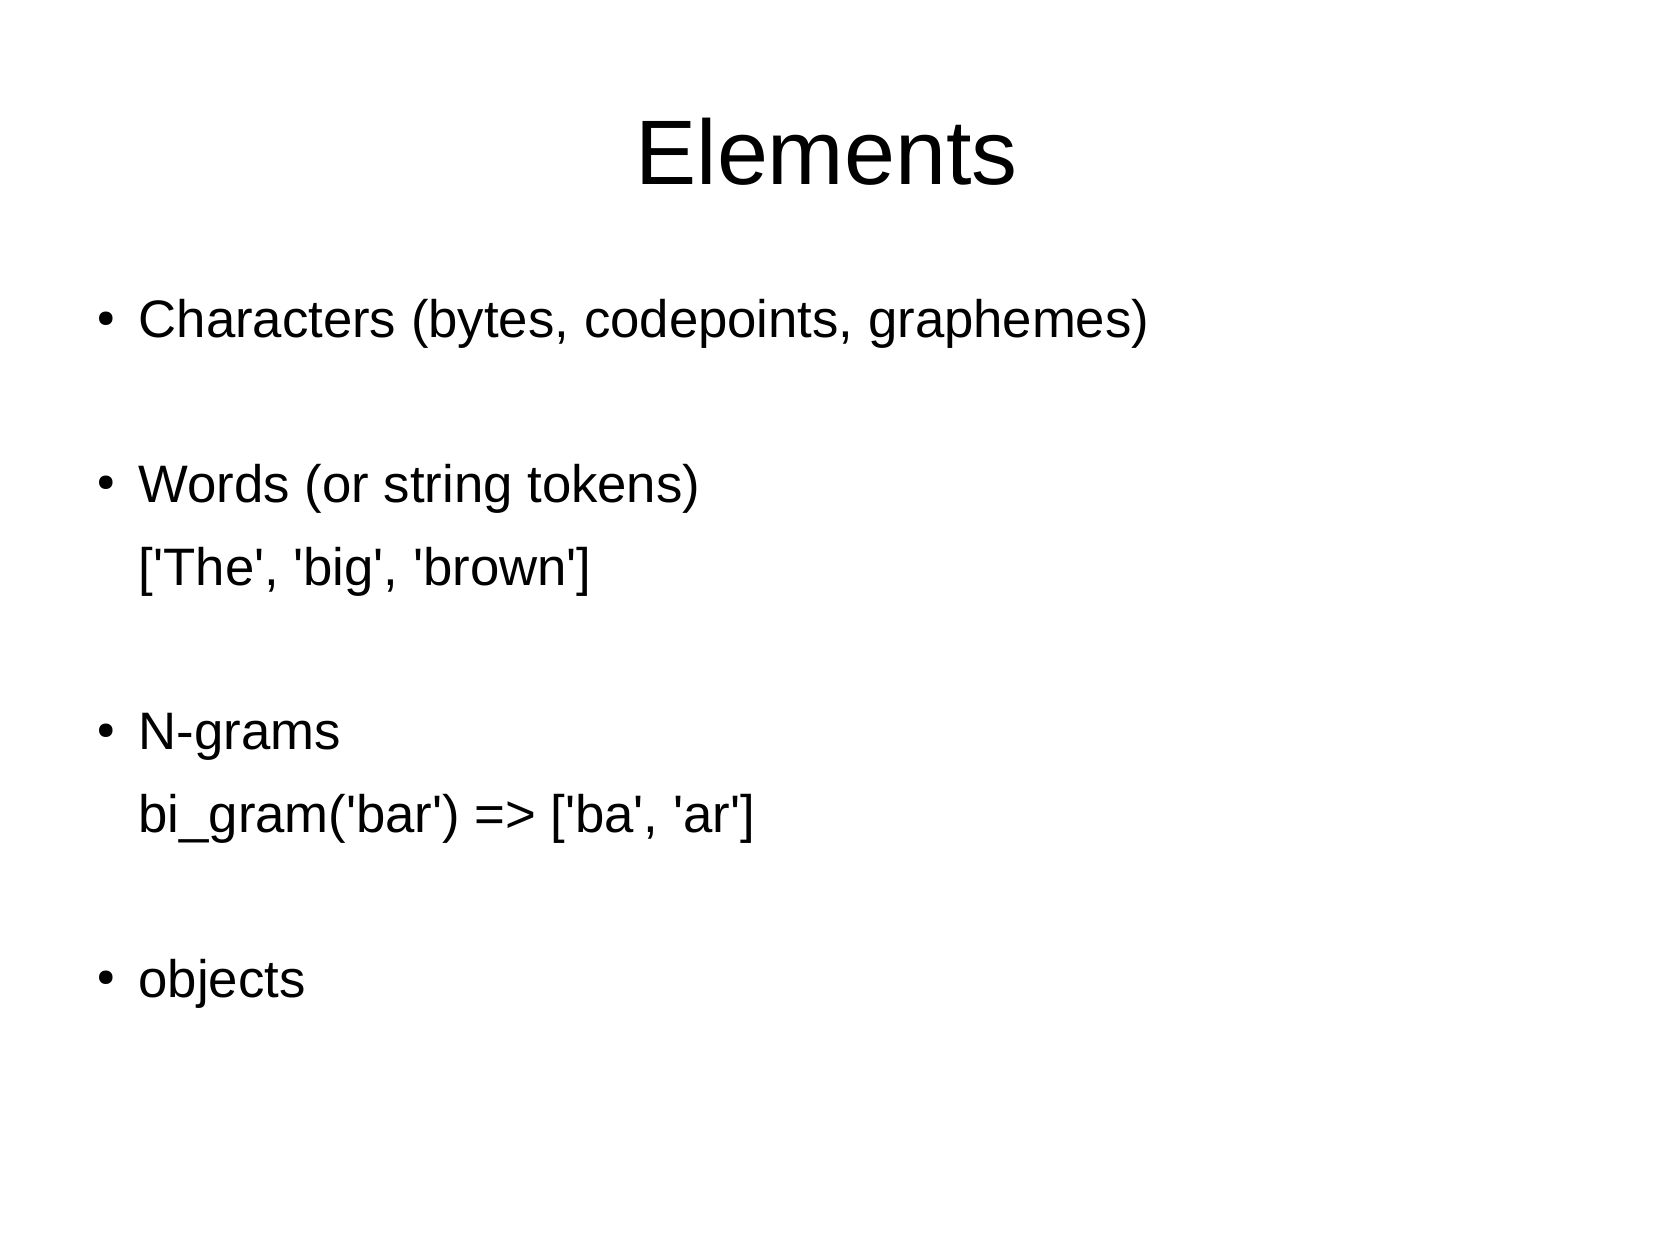

# Elements
Characters (bytes, codepoints, graphemes)
Words (or string tokens)
['The', 'big', 'brown']
N-grams
bi_gram('bar') => ['ba', 'ar']
objects